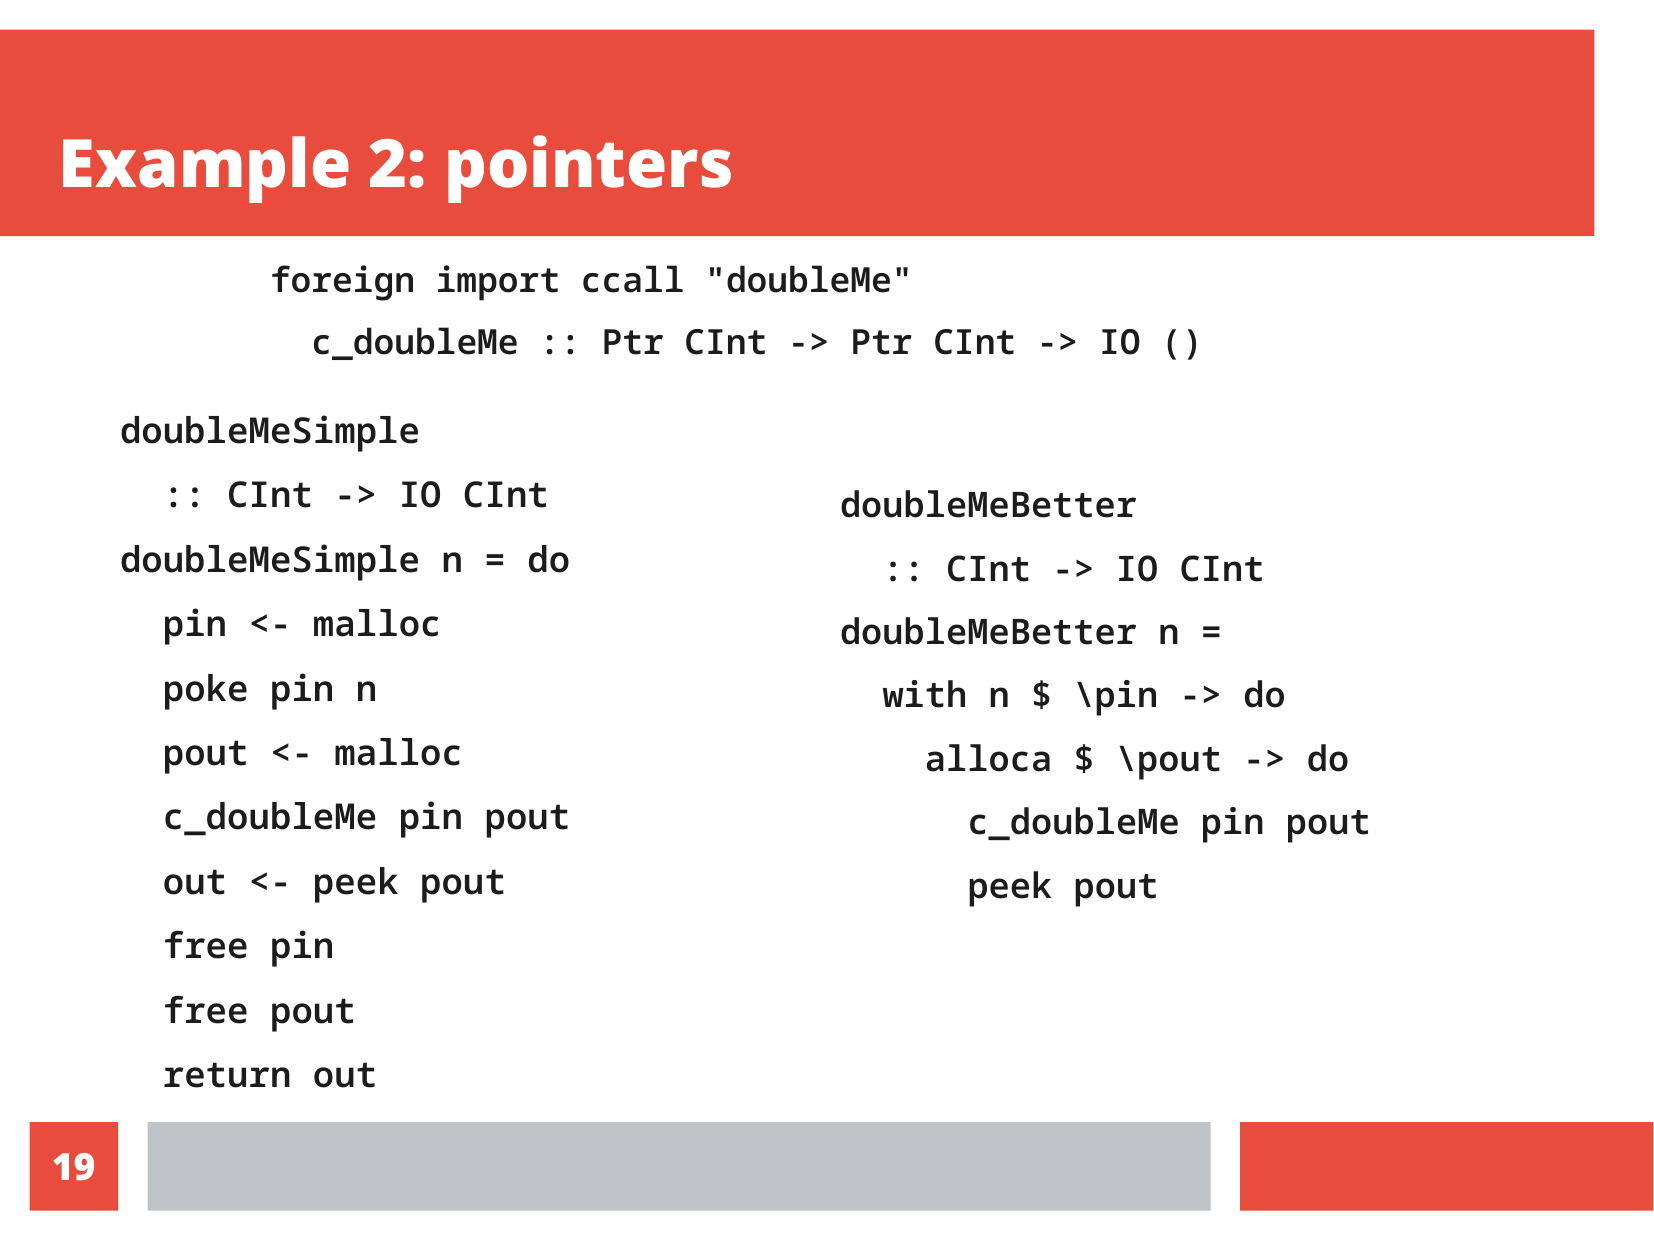

# Example 2: pointers
foreign import ccall "doubleMe"
 c_doubleMe :: Ptr CInt -> Ptr CInt -> IO ()
doubleMeSimple
 :: CInt -> IO CInt
doubleMeSimple n = do
 pin <- malloc
 poke pin n
 pout <- malloc
 c_doubleMe pin pout
 out <- peek pout
 free pin
 free pout
 return out
doubleMeBetter
 :: CInt -> IO CInt
doubleMeBetter n =
 with n $ \pin -> do
 alloca $ \pout -> do
 c_doubleMe pin pout
 peek pout
19